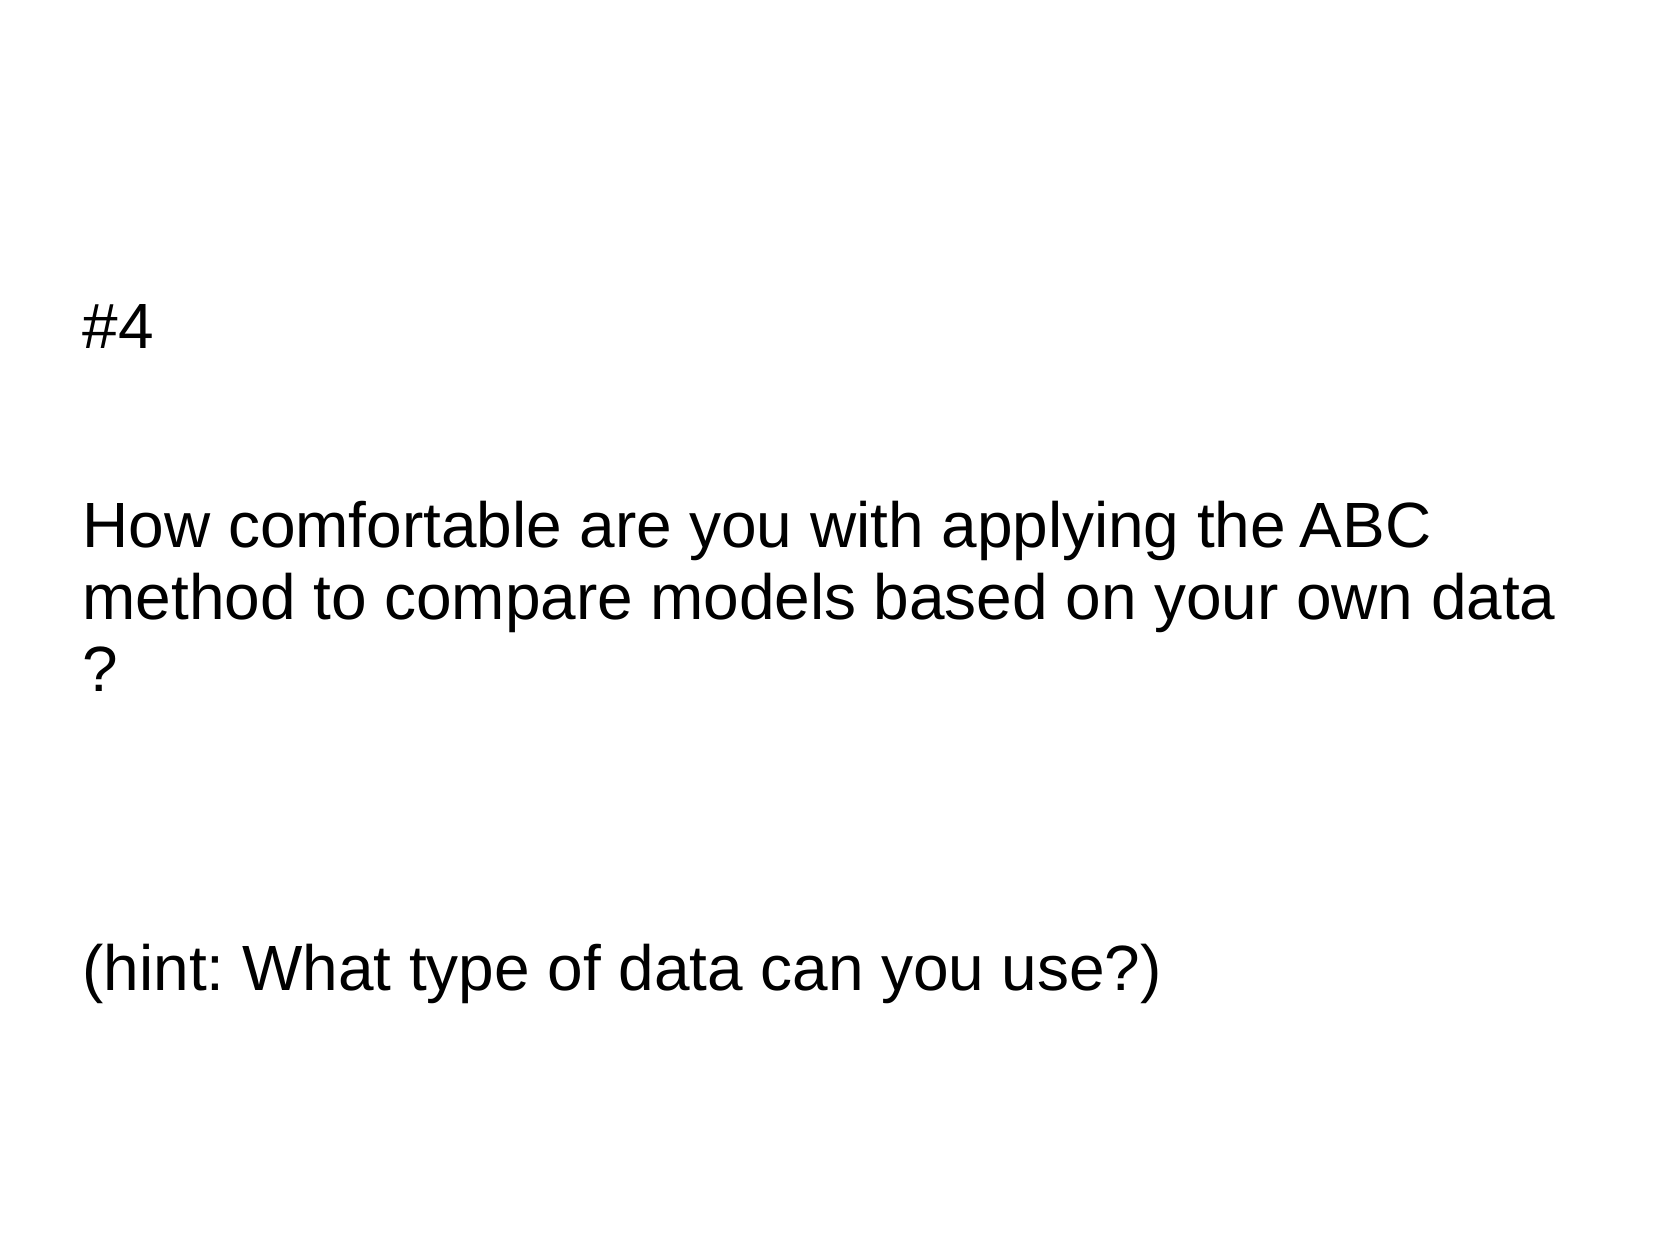

# #4
How comfortable are you with applying the ABC method to compare models based on your own data ?
(hint: What type of data can you use?)